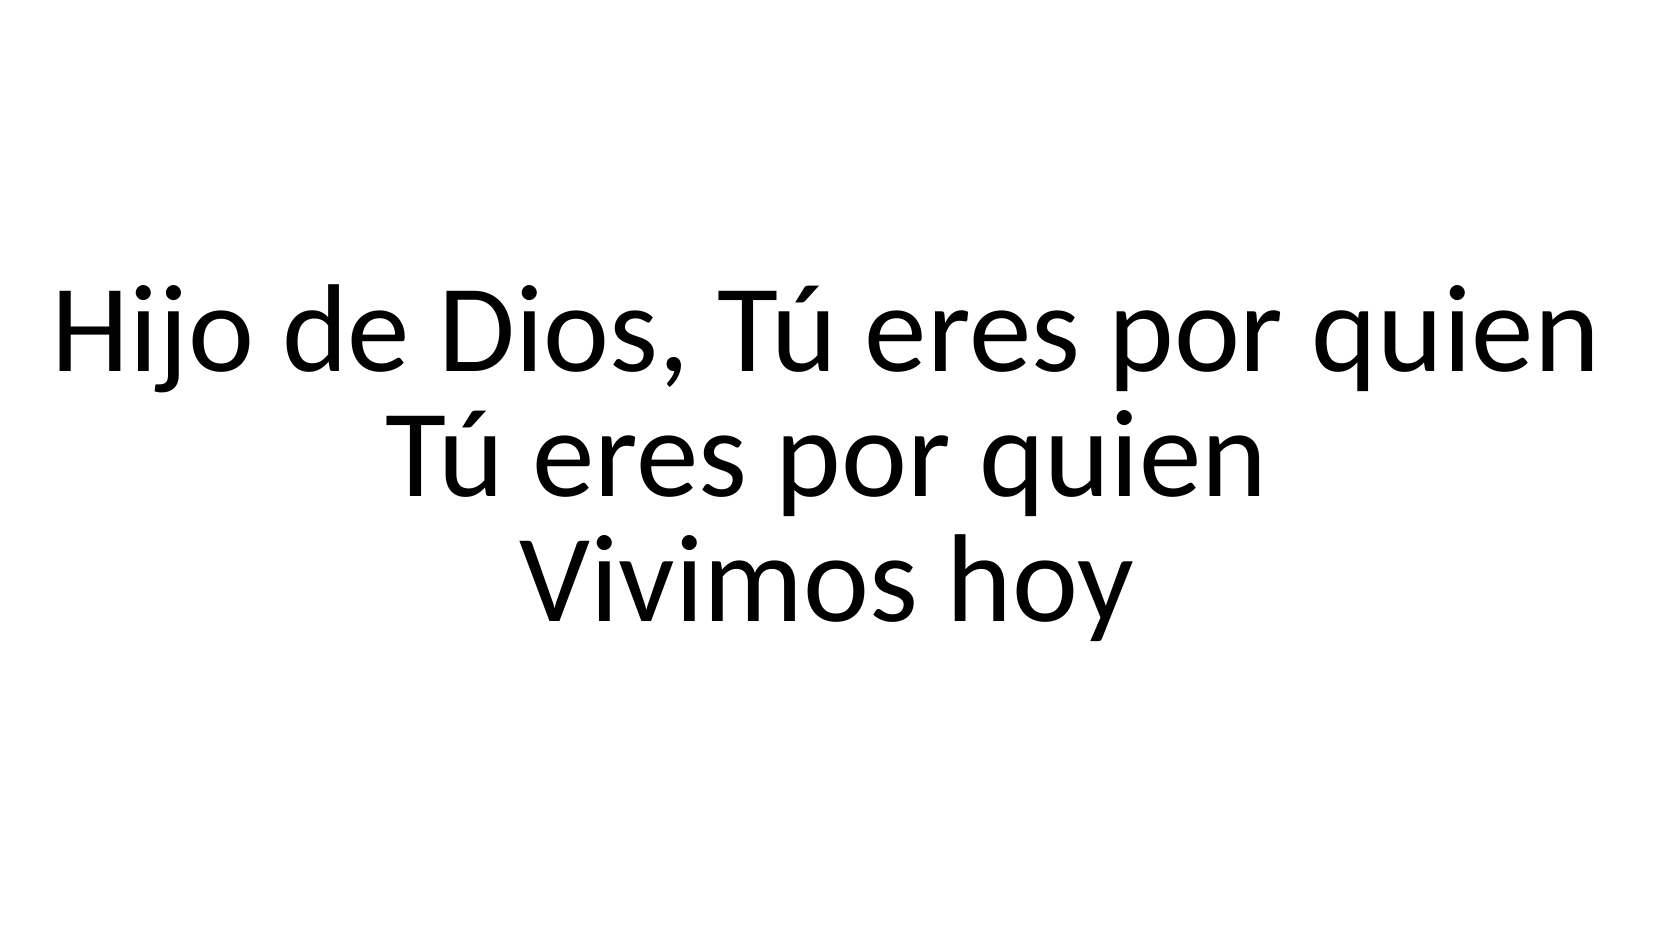

# Hijo de Dios, Tú eres por quien Tú eres por quien Vivimos hoy